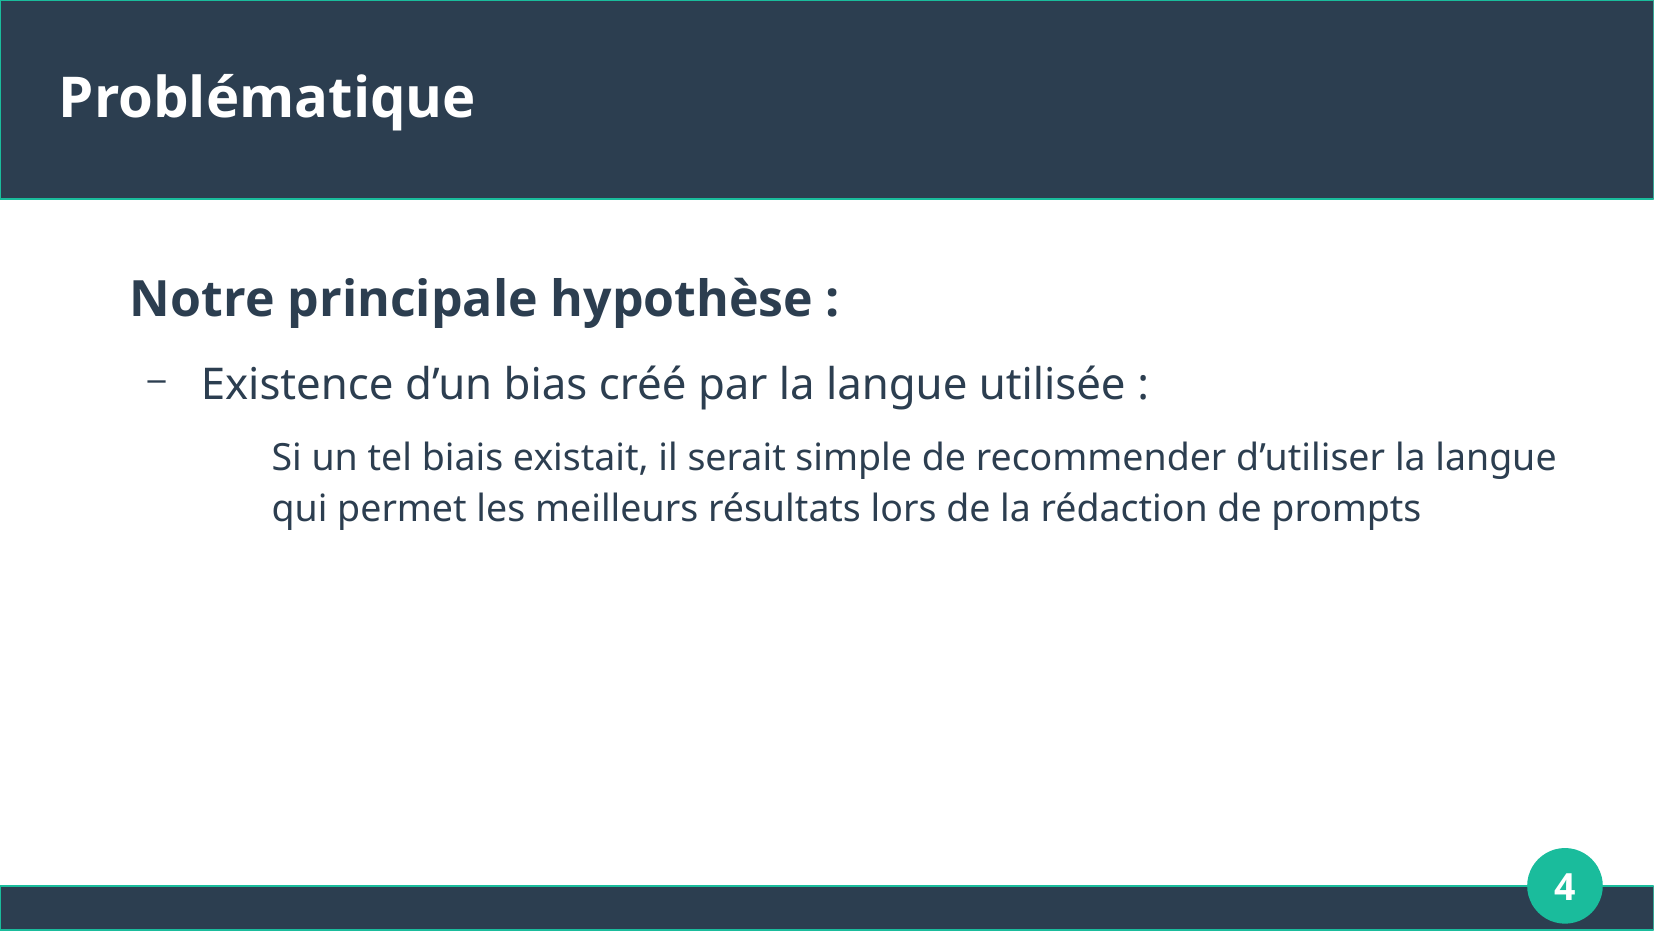

# Problématique
Notre principale hypothèse :
Existence d’un bias créé par la langue utilisée :
Si un tel biais existait, il serait simple de recommender d’utiliser la langue qui permet les meilleurs résultats lors de la rédaction de prompts
4